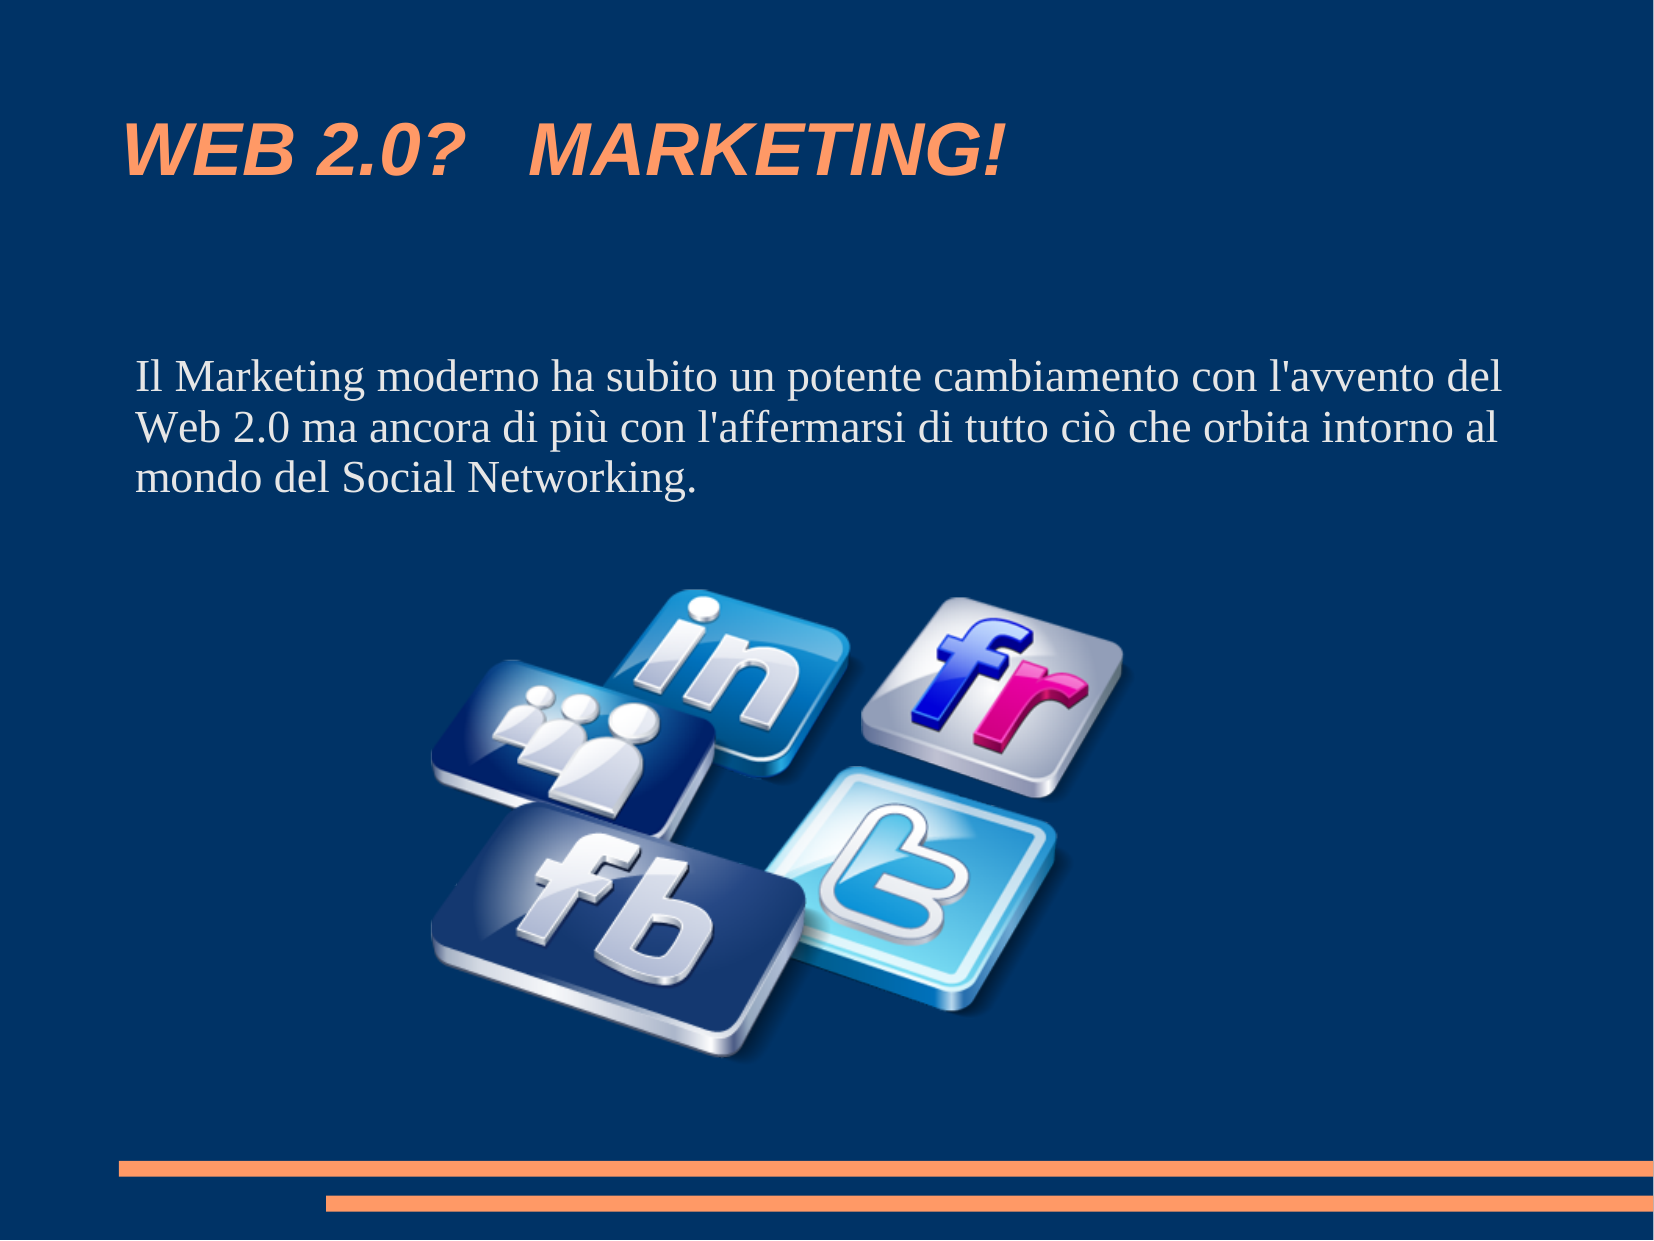

# WEB 2.0? MARKETING!
Il Marketing moderno ha subito un potente cambiamento con l'avvento del Web 2.0 ma ancora di più con l'affermarsi di tutto ciò che orbita intorno al mondo del Social Networking.